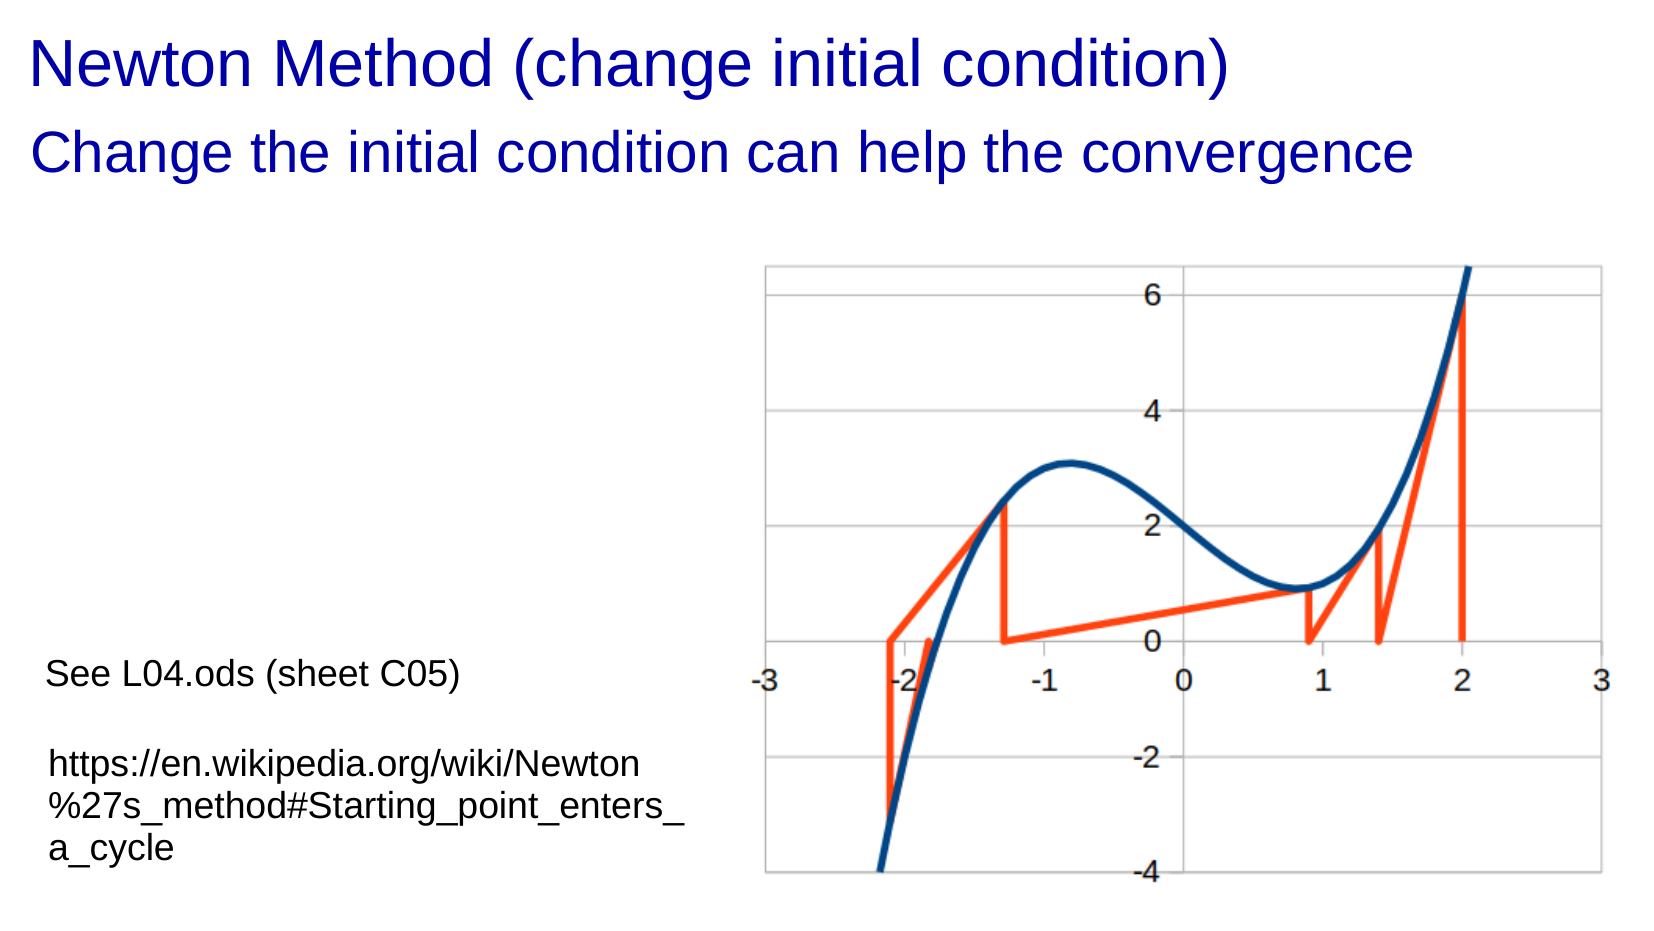

# Newton Method (change initial condition)
Change the initial condition can help the convergence
See L04.ods (sheet C05)
https://en.wikipedia.org/wiki/Newton%27s_method#Starting_point_enters_a_cycle